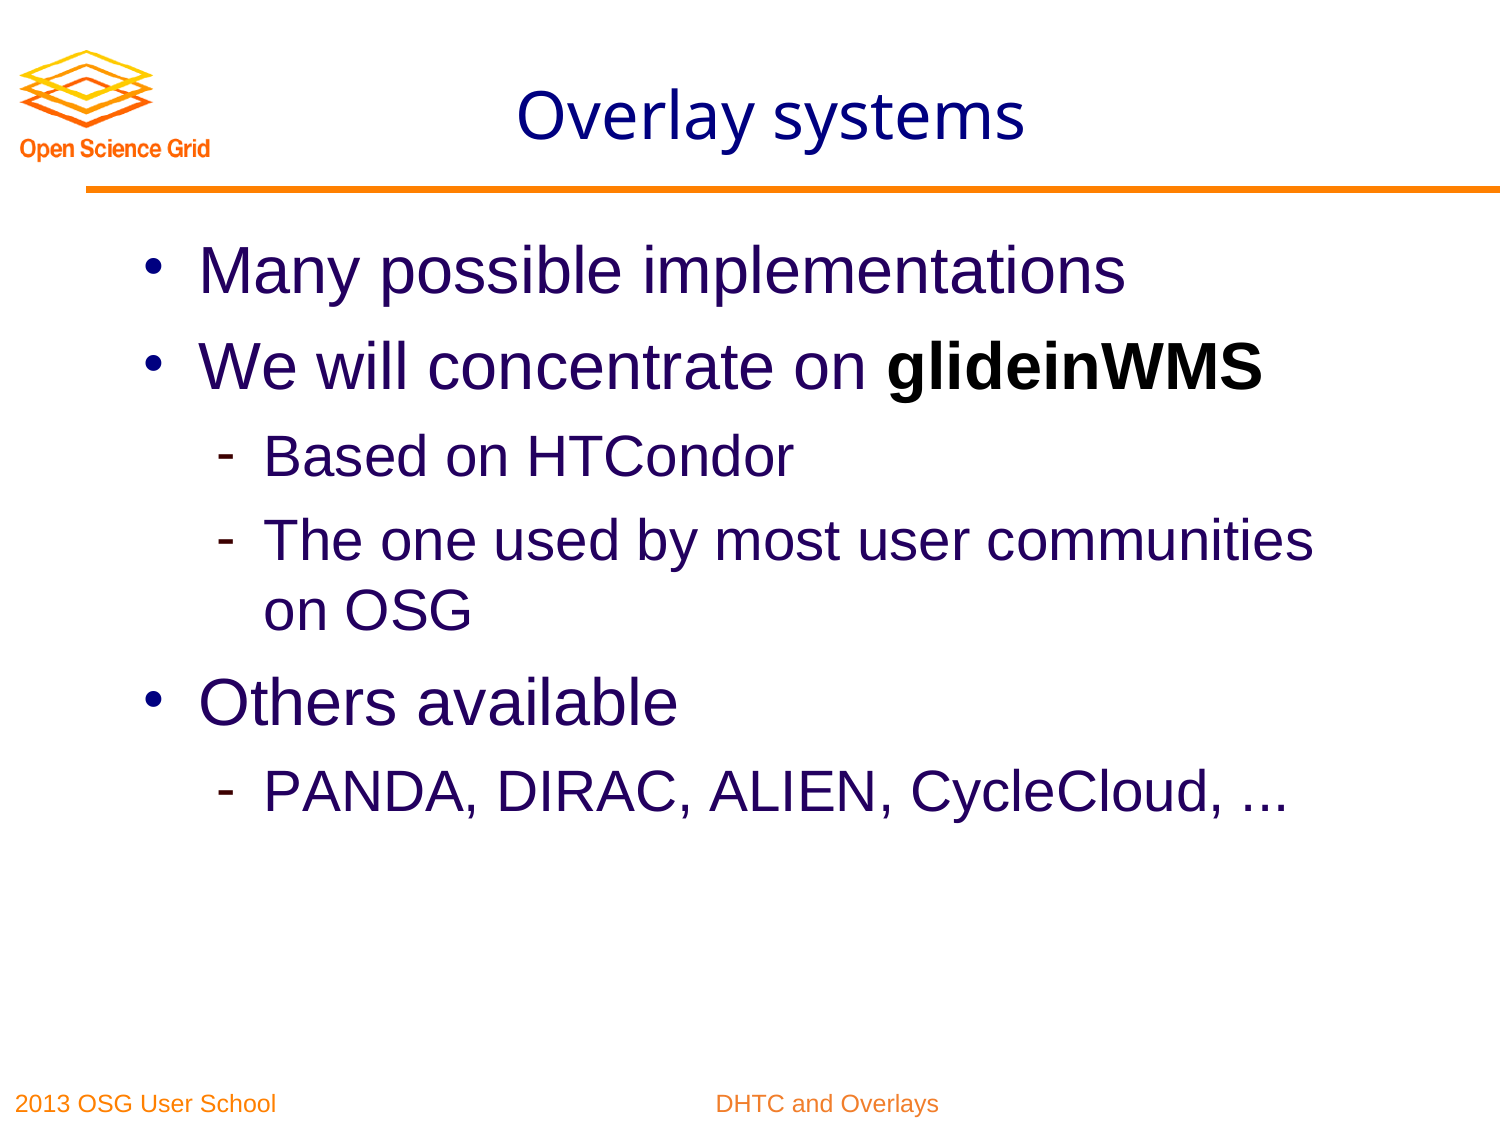

# Overlay systems
Many possible implementations
We will concentrate on glideinWMS
Based on HTCondor
The one used by most user communities on OSG
Others available
PANDA, DIRAC, ALIEN, CycleCloud, ...